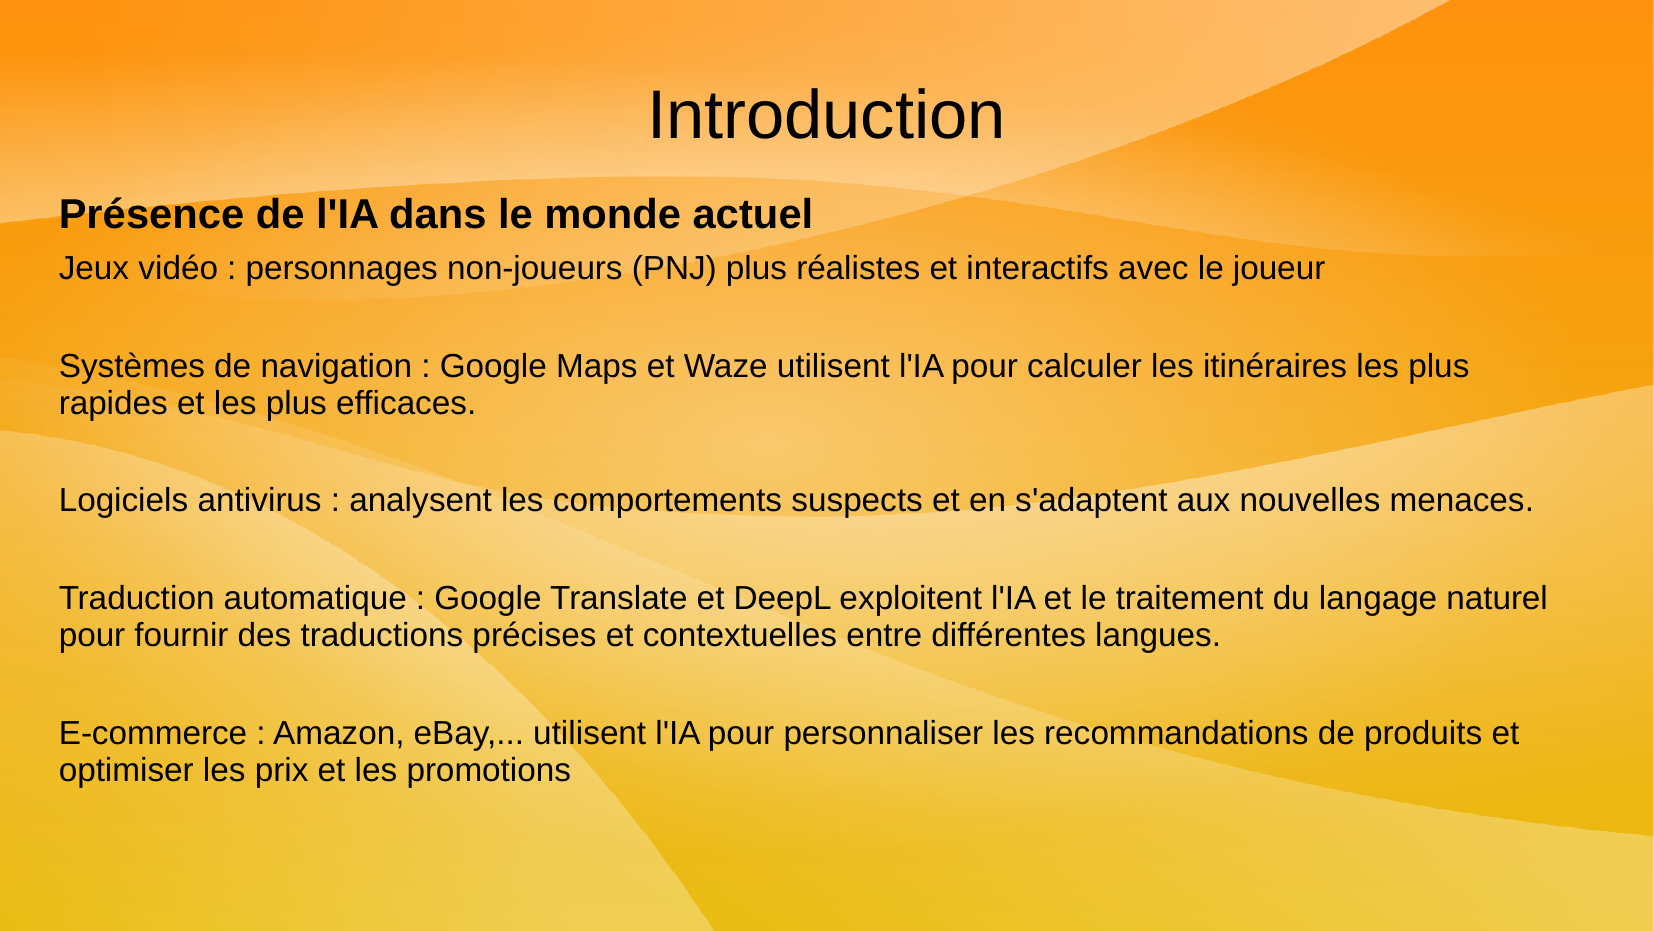

# Introduction
Présence de l'IA dans le monde actuel
Jeux vidéo : personnages non-joueurs (PNJ) plus réalistes et interactifs avec le joueur
Systèmes de navigation : Google Maps et Waze utilisent l'IA pour calculer les itinéraires les plus rapides et les plus efficaces.
Logiciels antivirus : analysent les comportements suspects et en s'adaptent aux nouvelles menaces.
Traduction automatique : Google Translate et DeepL exploitent l'IA et le traitement du langage naturel pour fournir des traductions précises et contextuelles entre différentes langues.
E-commerce : Amazon, eBay,... utilisent l'IA pour personnaliser les recommandations de produits et optimiser les prix et les promotions